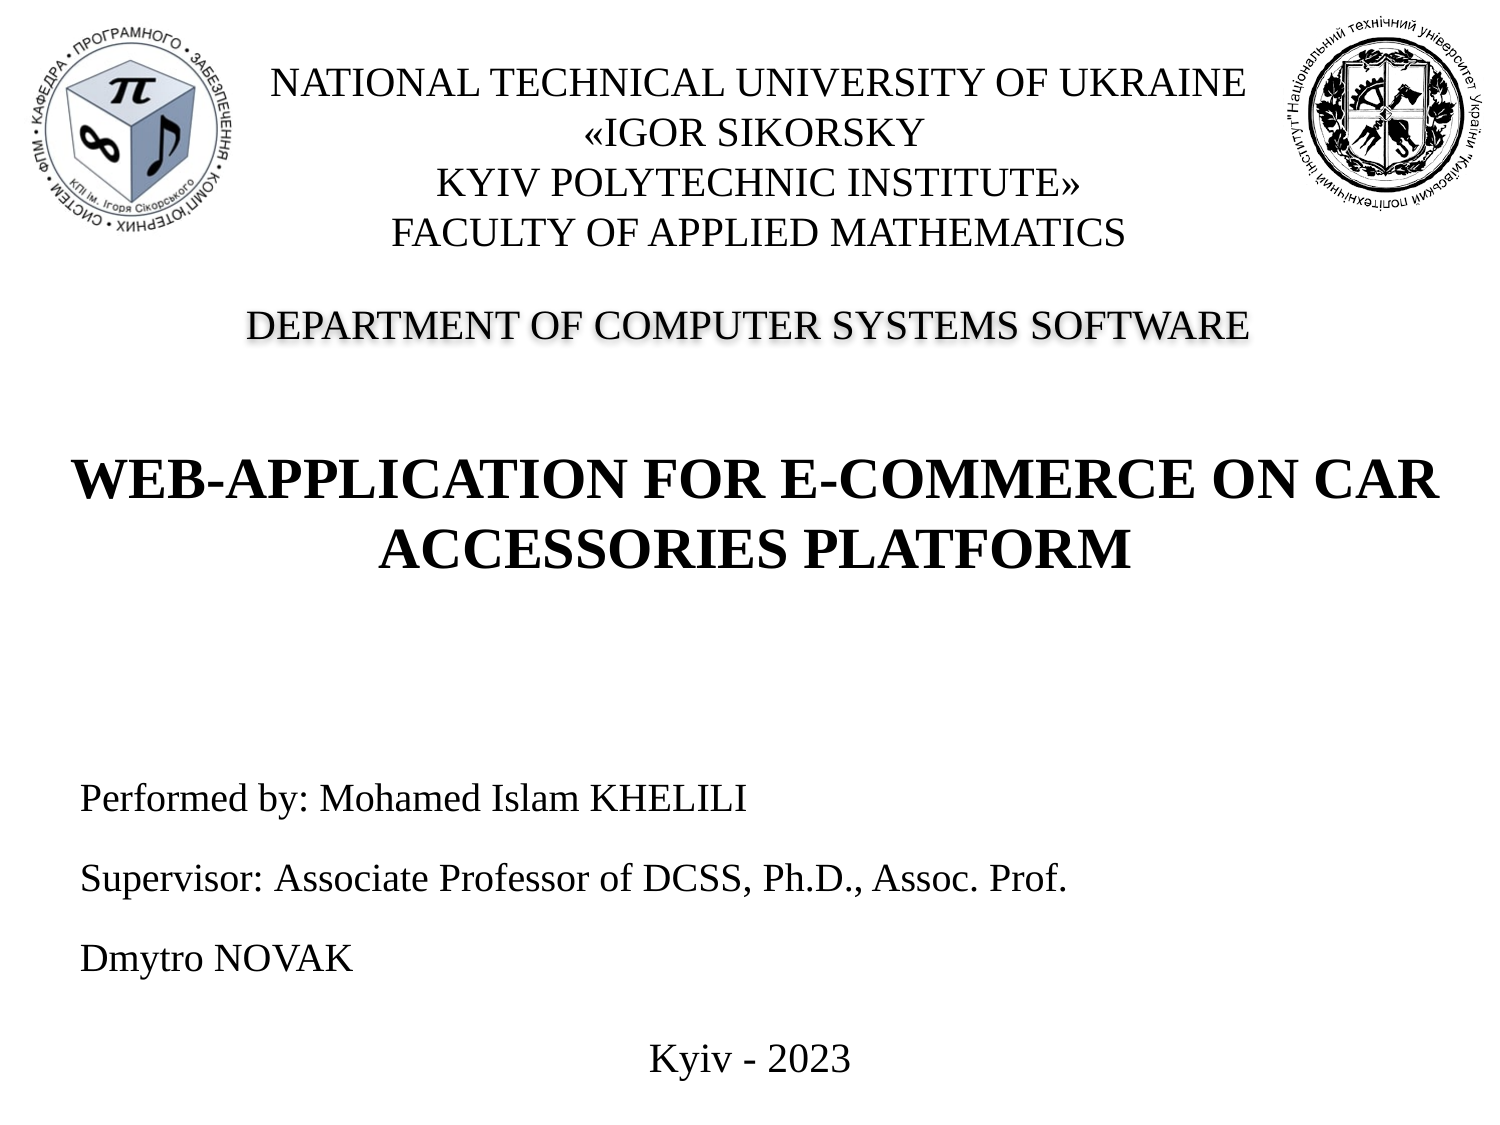

# NATIONAL TECHNICAL UNIVERSITY OF UKRAINE «IGOR SIKORSKY KYIV POLYTECHNIC INSTITUTE» FACULTY OF APPLIED MATHEMATICS
DEPARTMENT OF COMPUTER SYSTEMS SOFTWARE
WEB-APPLICATION FOR E-COMMERCE ON CAR ACCESSORIES PLATFORM
Performed by: Mohamed Islam KHELILI
Supervisor: Associate Professor of DCSS, Ph.D., Assoc. Prof.
Dmytro NOVAK
Kyiv - 2023